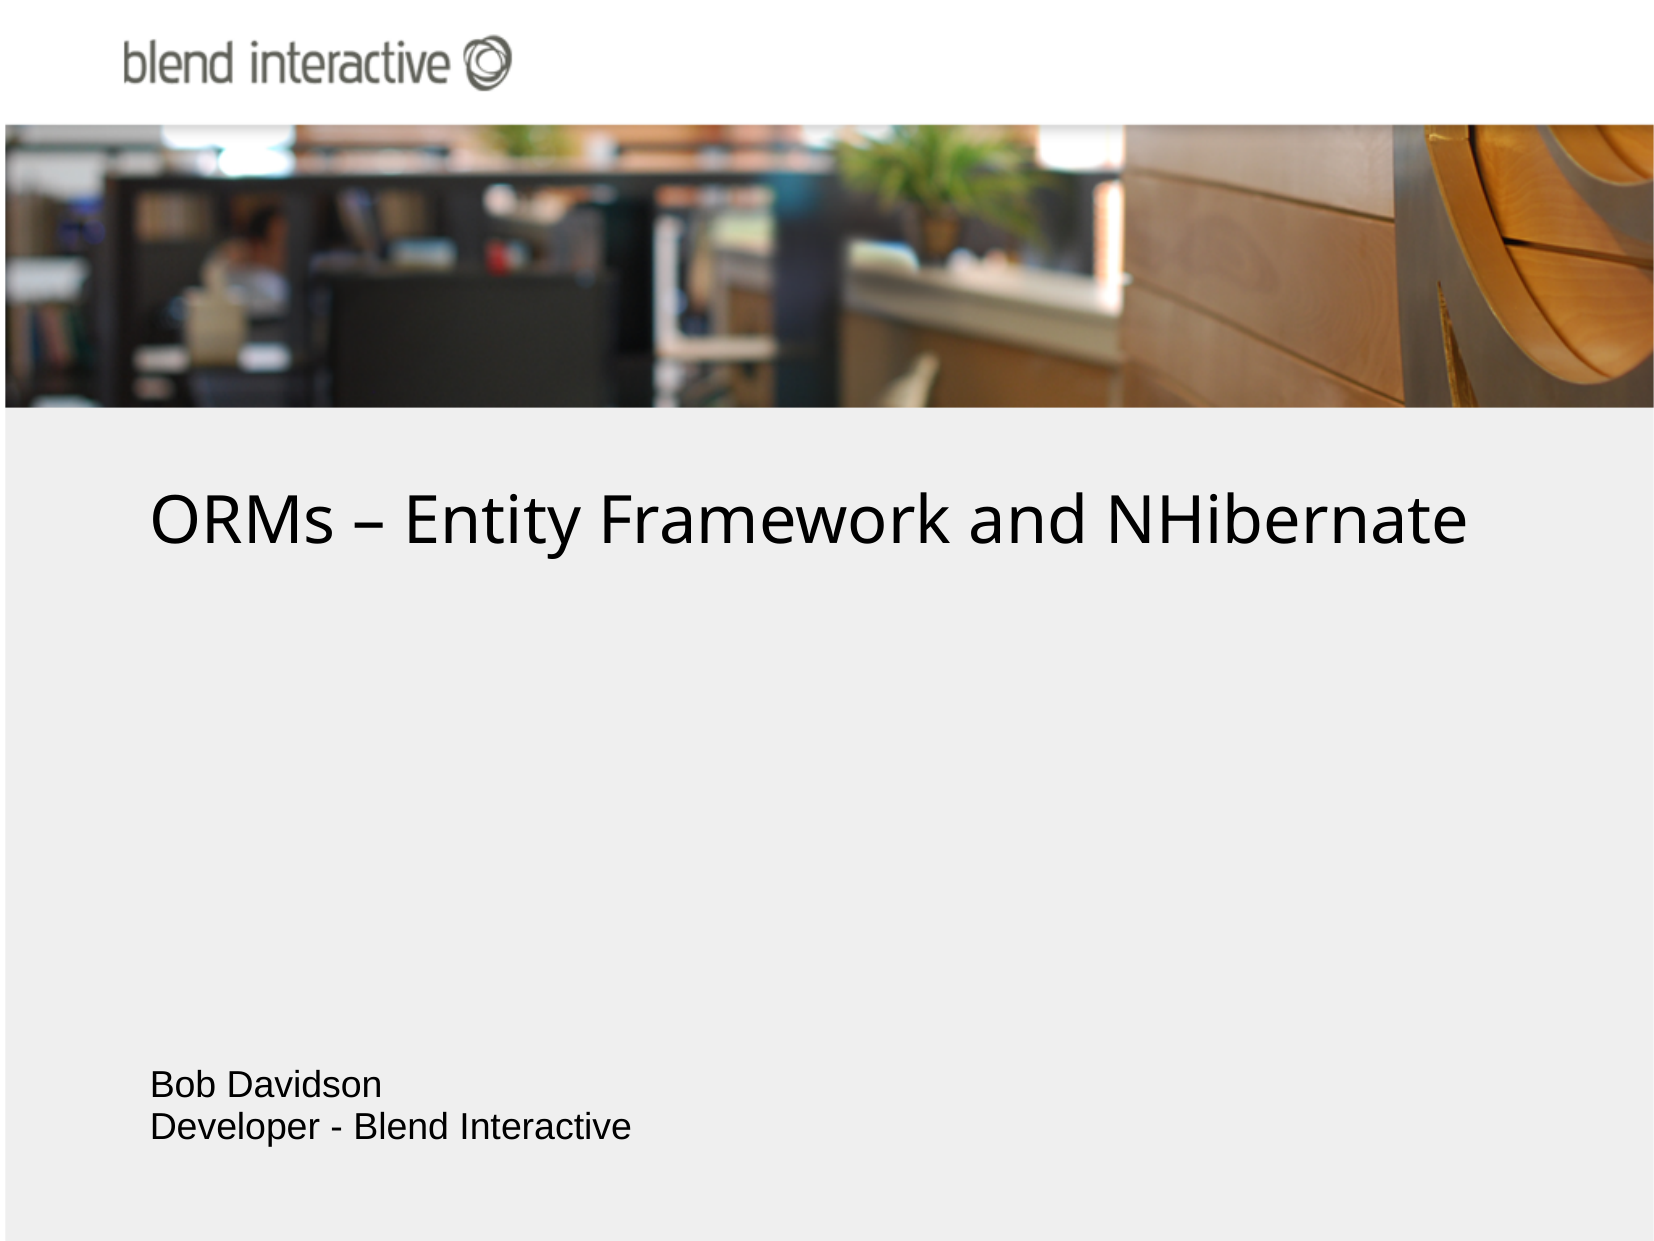

ORMs – Entity Framework and NHibernate
Bob Davidson
Developer - Blend Interactive